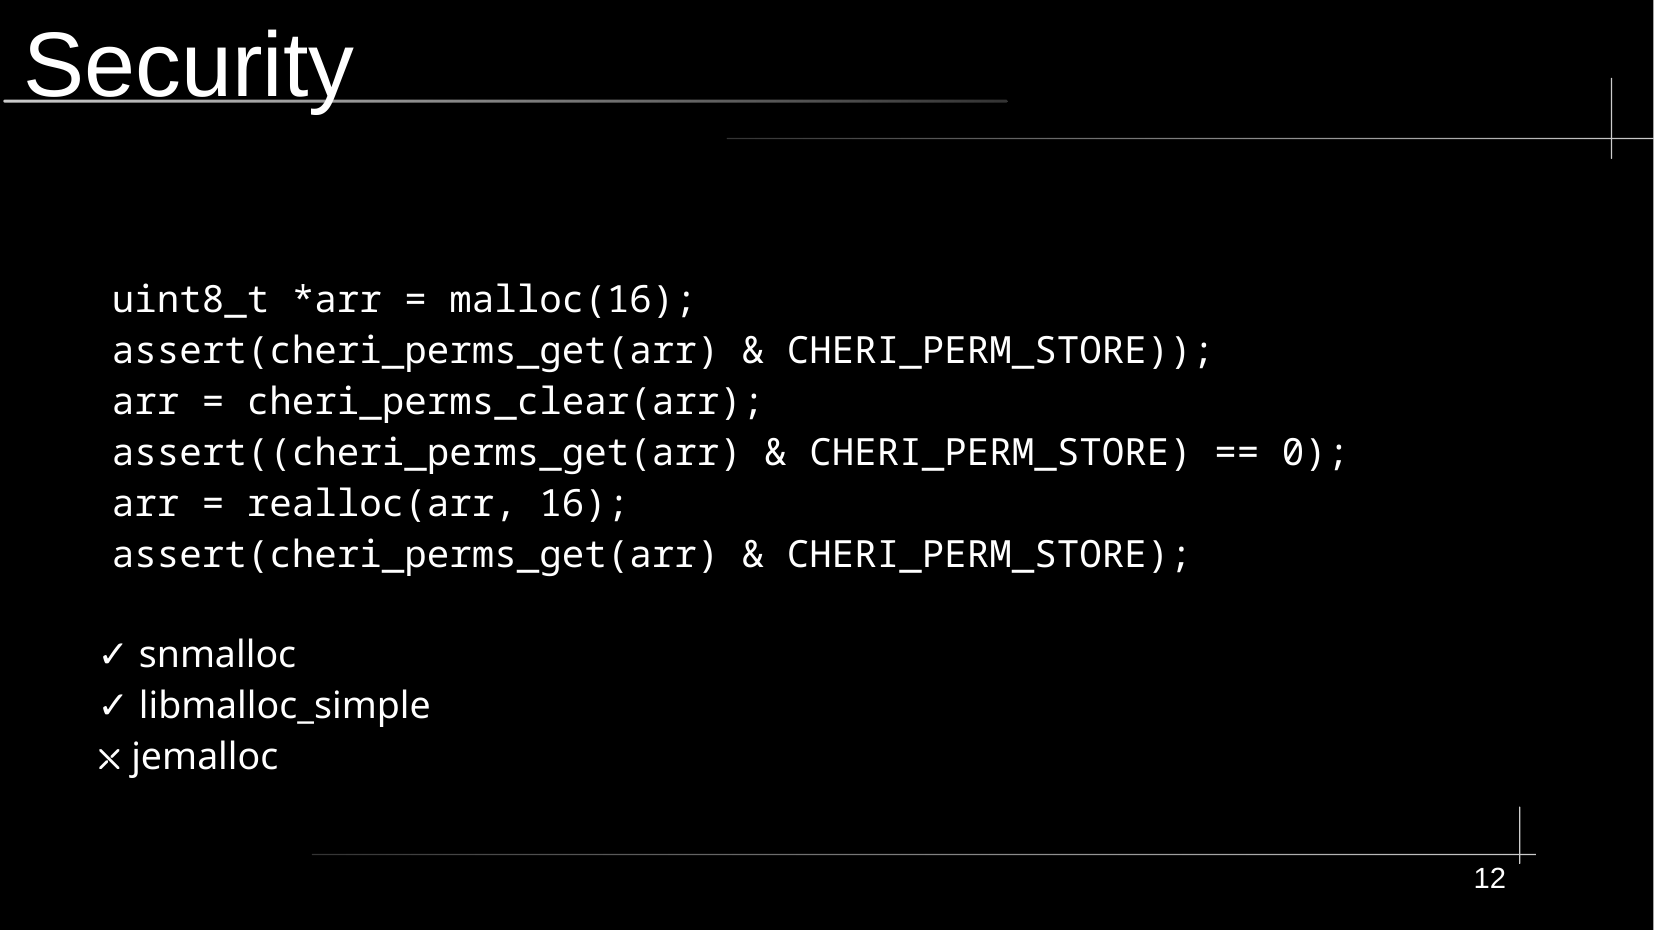

# Security
uint8_t *arr = malloc(16);
assert(cheri_perms_get(arr) & CHERI_PERM_STORE));
arr = cheri_perms_clear(arr);
assert((cheri_perms_get(arr) & CHERI_PERM_STORE) == 0);
arr = realloc(arr, 16);
assert(cheri_perms_get(arr) & CHERI_PERM_STORE);
✓ snmalloc
✓ libmalloc_simple
⛌ jemalloc
12